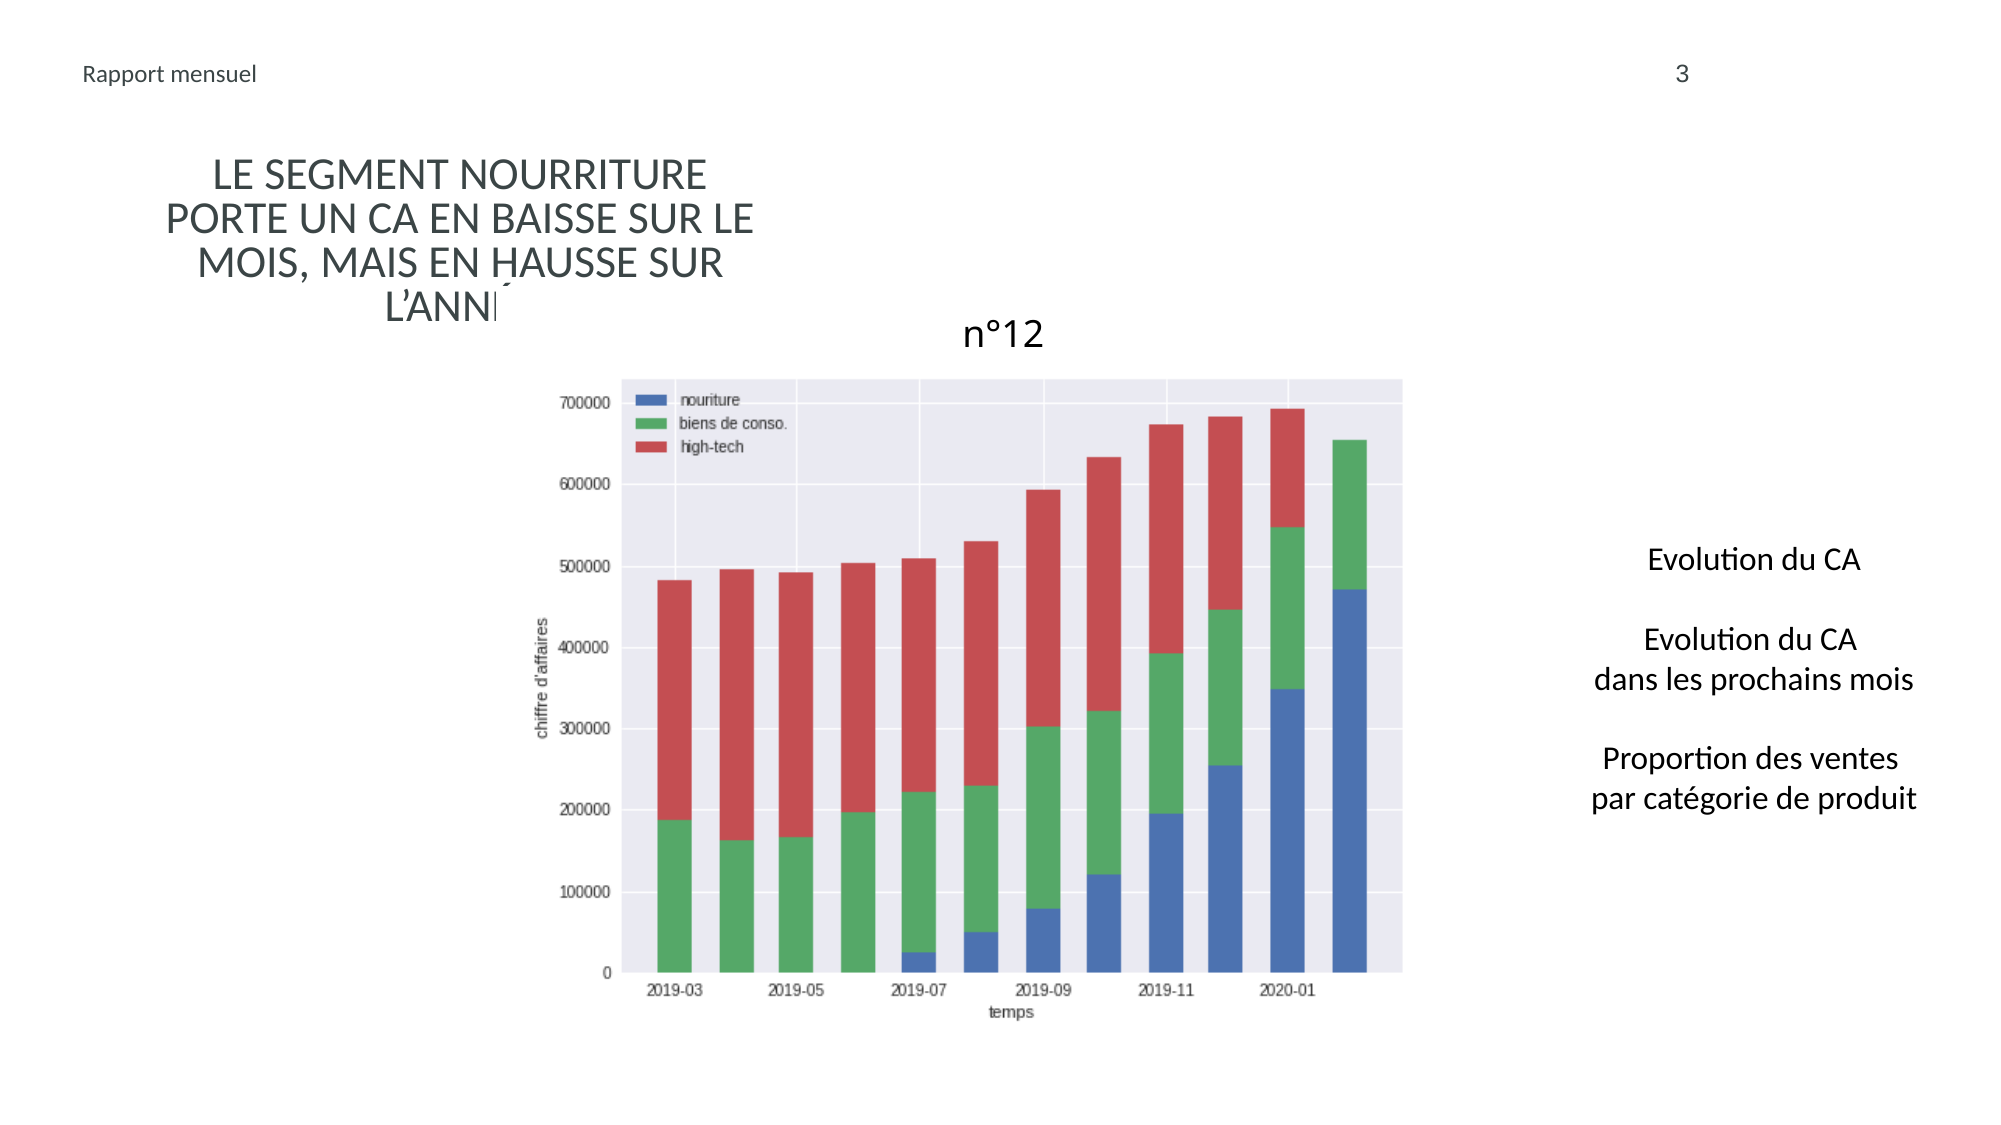

Rapport mensuel
# LE SEGMENT nourriture porte un ca en baisse sur le mois, mais en hausse sur l’année
n°12
Evolution du CA
Evolution du CA
dans les prochains mois
Proportion des ventes
par catégorie de produit